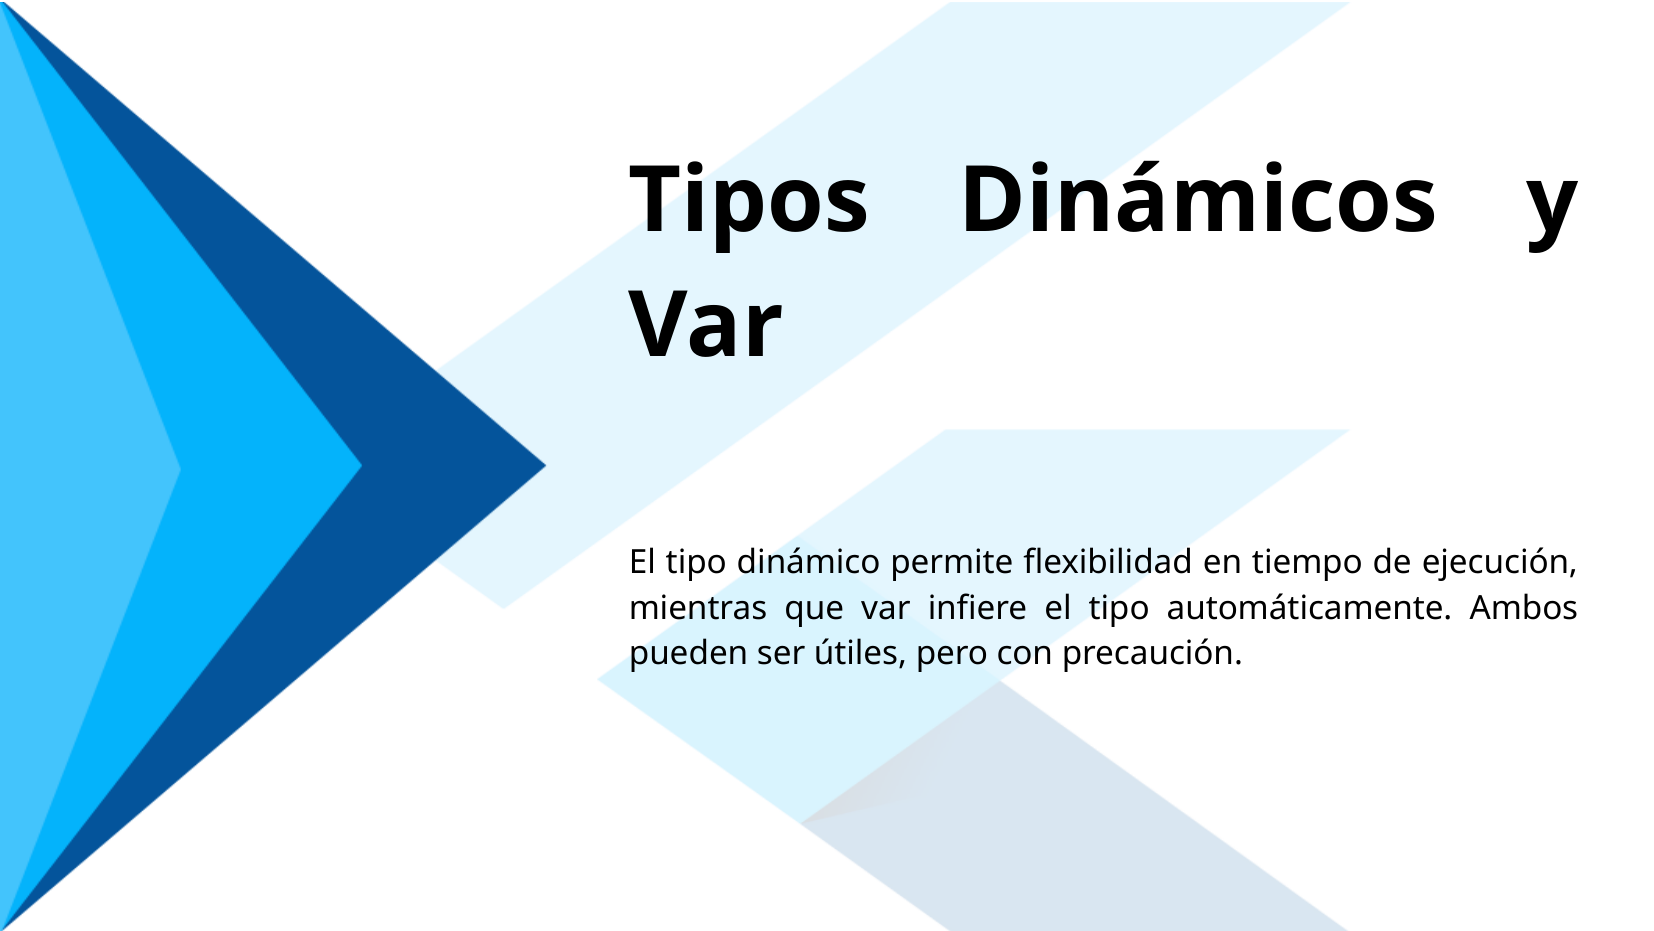

Tipos Dinámicos y Var
El tipo dinámico permite flexibilidad en tiempo de ejecución, mientras que var infiere el tipo automáticamente. Ambos pueden ser útiles, pero con precaución.